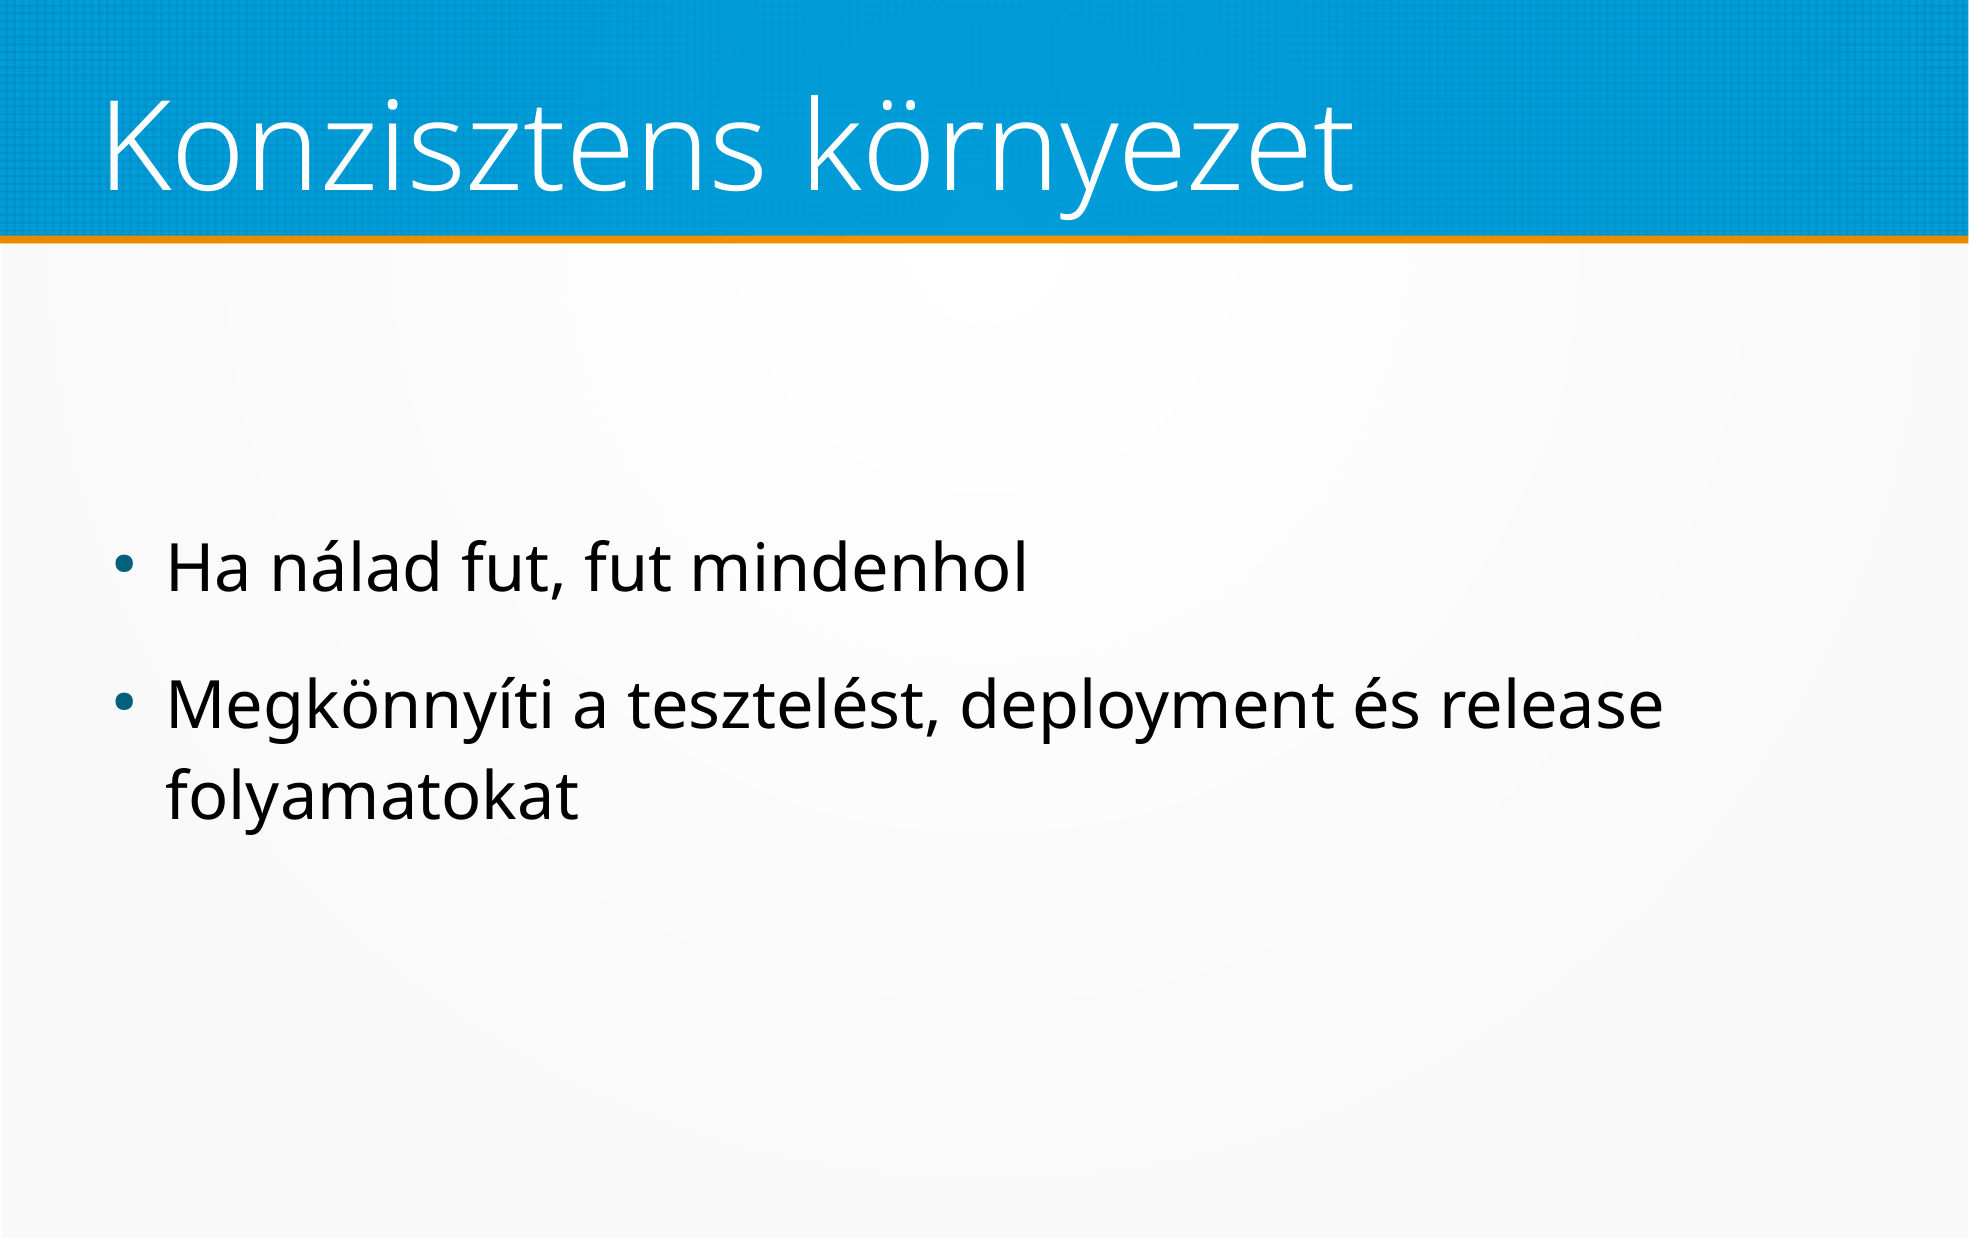

# Konzisztens környezet
Ha nálad fut, fut mindenhol
Megkönnyíti a tesztelést, deployment és release folyamatokat